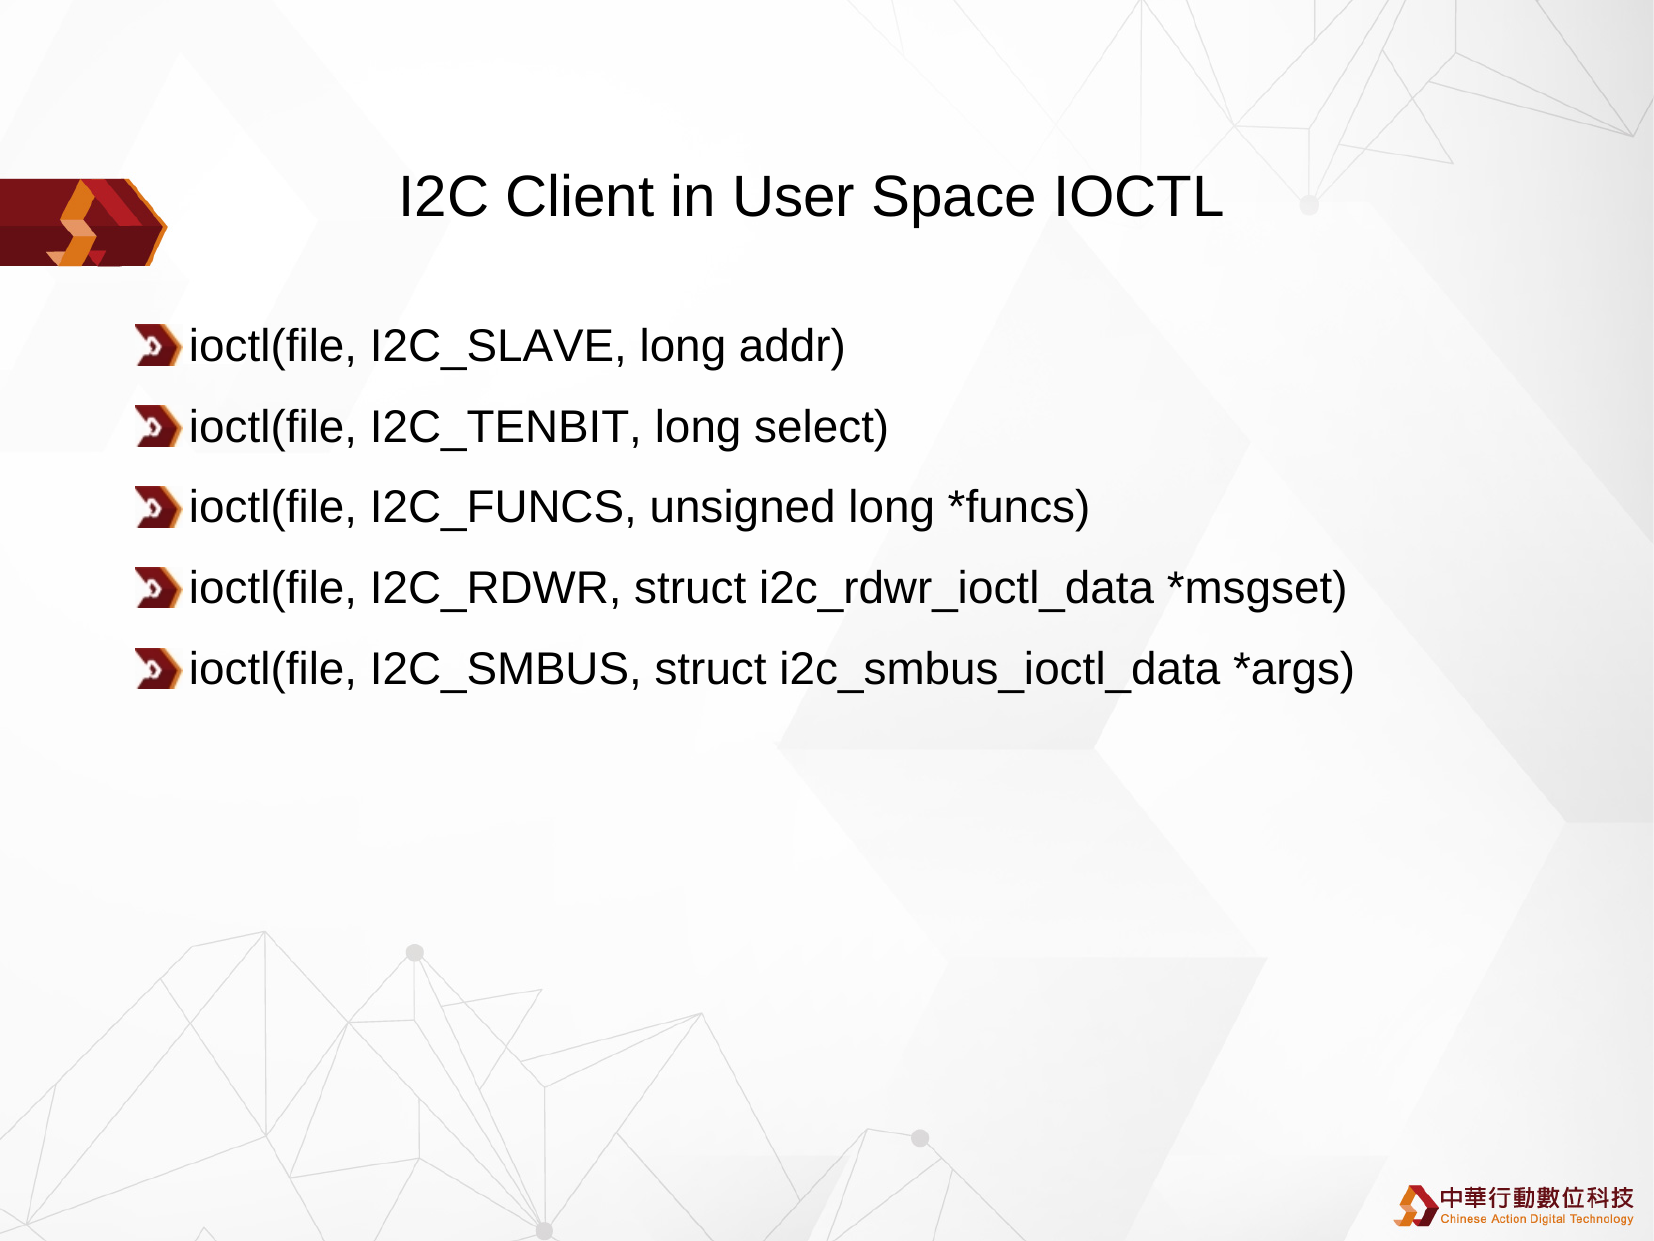

# I2C Client in User Space IOCTL
ioctl(file, I2C_SLAVE, long addr)
ioctl(file, I2C_TENBIT, long select)
ioctl(file, I2C_FUNCS, unsigned long *funcs)
ioctl(file, I2C_RDWR, struct i2c_rdwr_ioctl_data *msgset)
ioctl(file, I2C_SMBUS, struct i2c_smbus_ioctl_data *args)